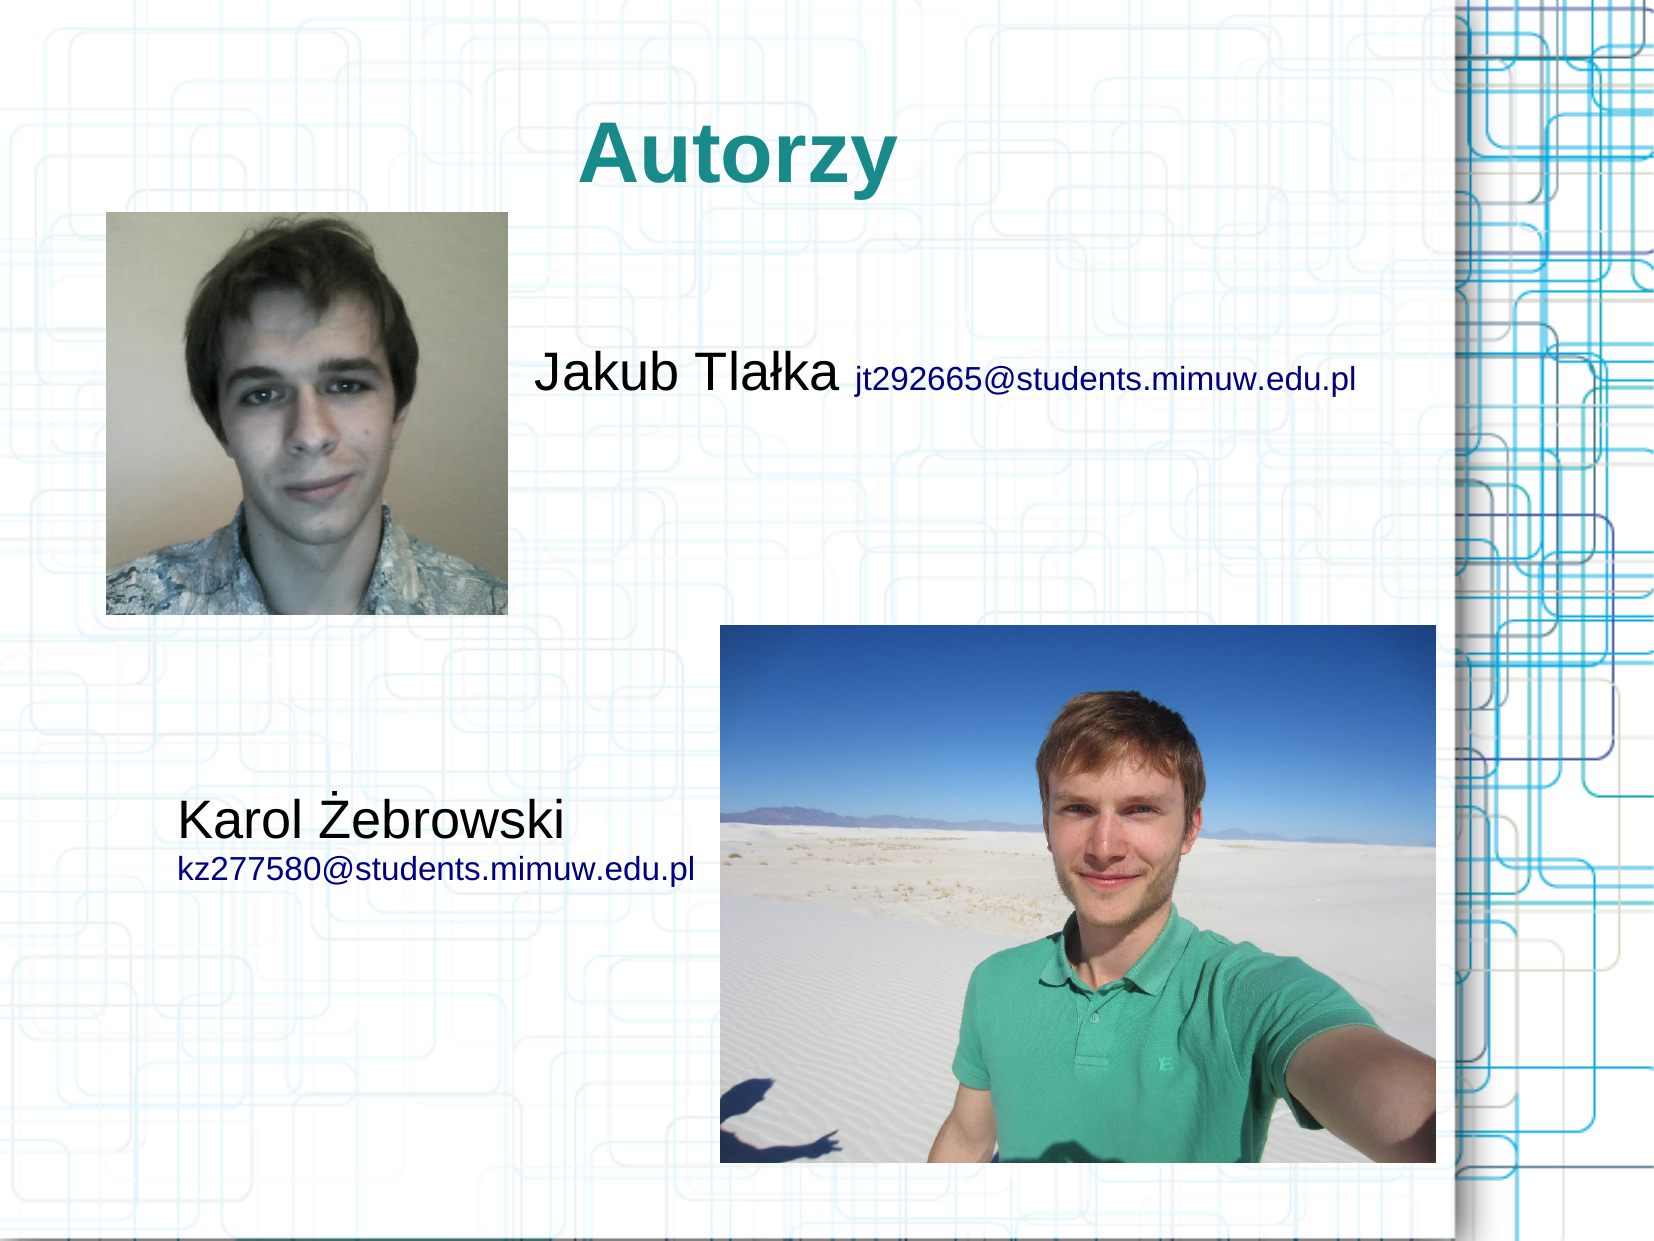

# Autorzy
Jakub Tlałka jt292665@students.mimuw.edu.pl
Karol Żebrowski kz277580@students.mimuw.edu.pl